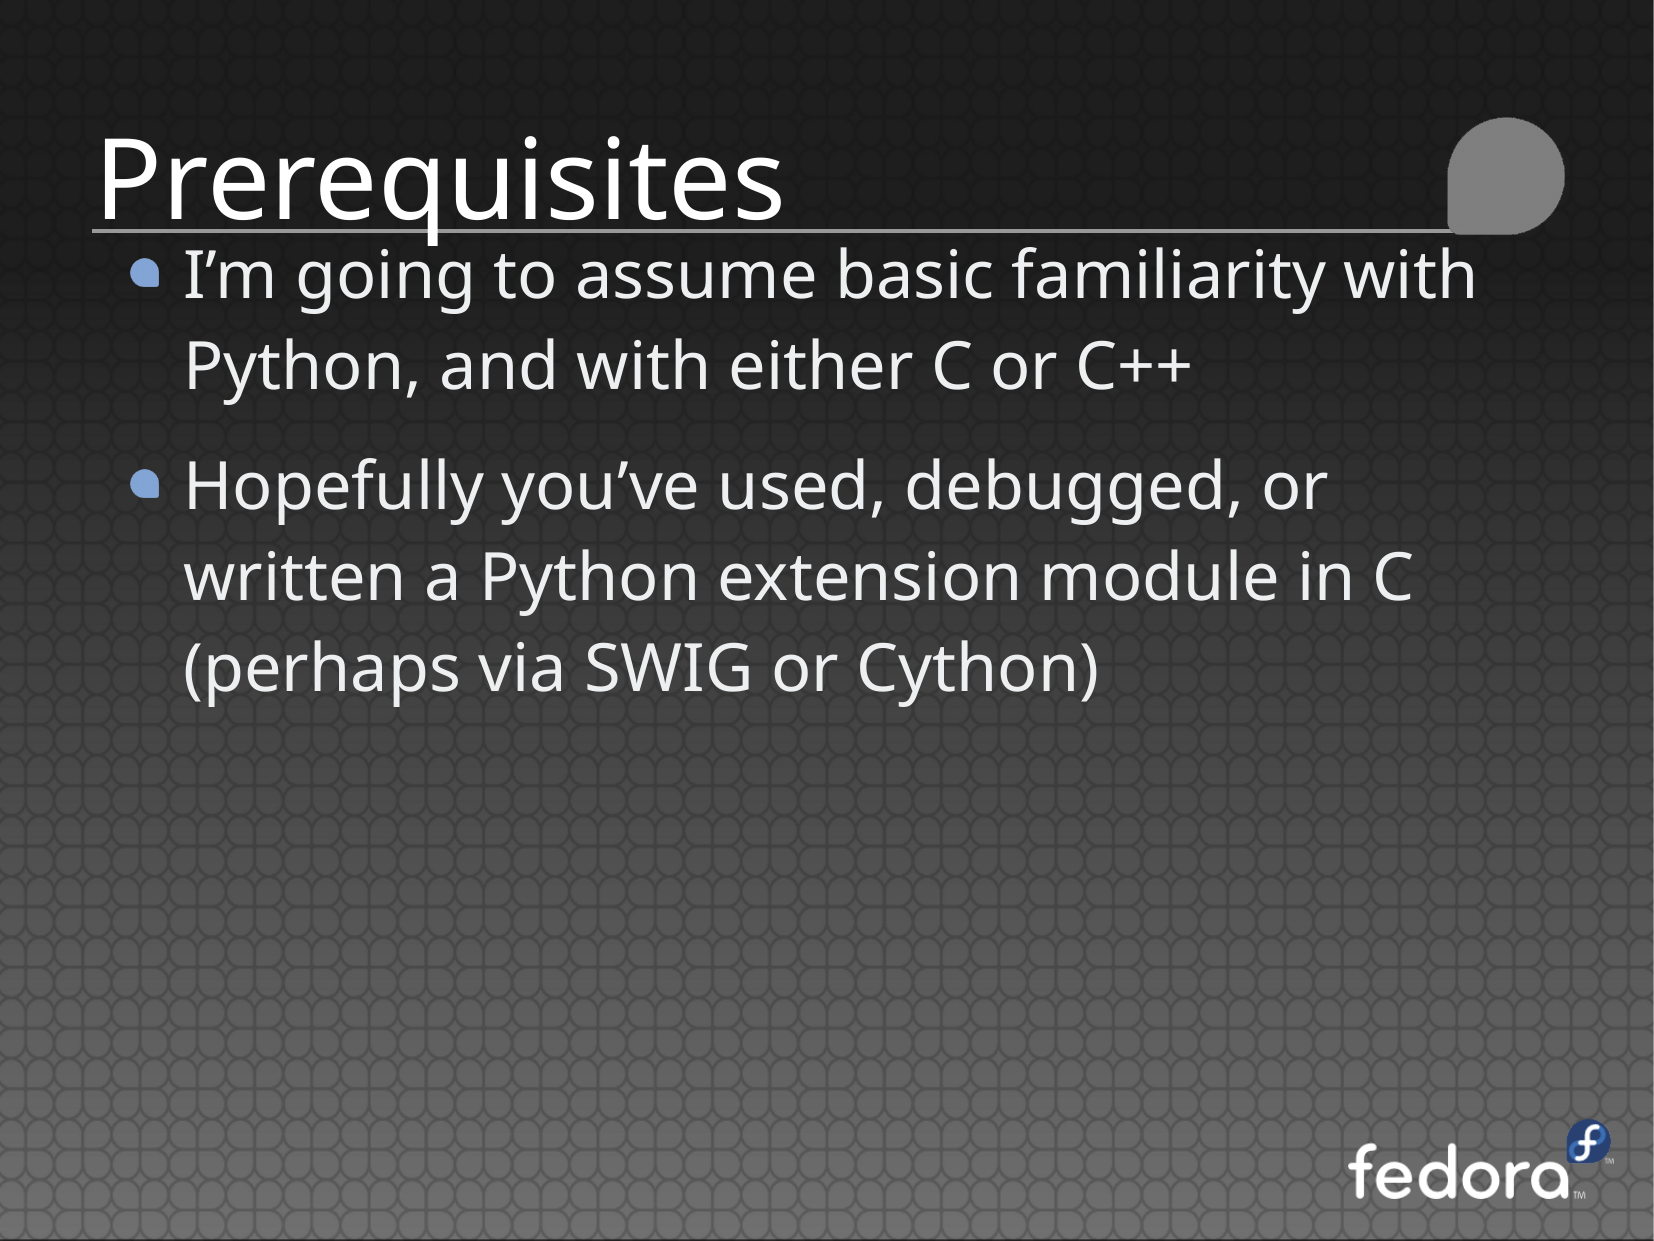

# Prerequisites
I’m going to assume basic familiarity with Python, and with either C or C++
Hopefully you’ve used, debugged, or written a Python extension module in C (perhaps via SWIG or Cython)